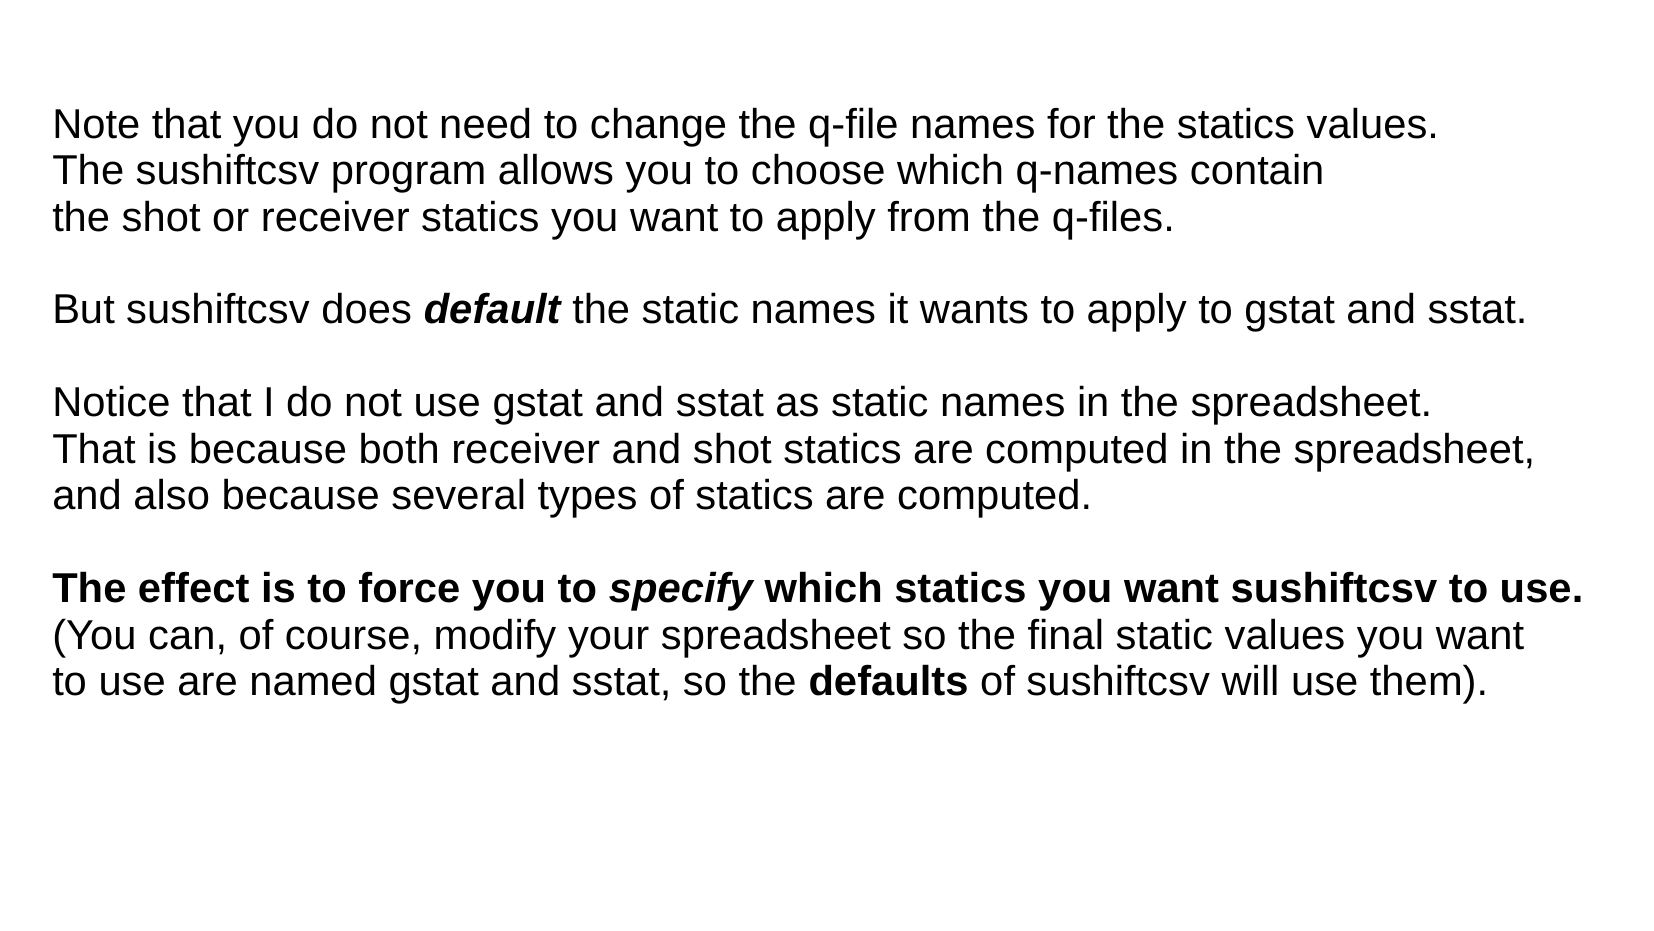

Note that you do not need to change the q-file names for the statics values.
The sushiftcsv program allows you to choose which q-names contain the shot or receiver statics you want to apply from the q-files.
But sushiftcsv does default the static names it wants to apply to gstat and sstat.
Notice that I do not use gstat and sstat as static names in the spreadsheet.
That is because both receiver and shot statics are computed in the spreadsheet, and also because several types of statics are computed.
The effect is to force you to specify which statics you want sushiftcsv to use.
(You can, of course, modify your spreadsheet so the final static values you want to use are named gstat and sstat, so the defaults of sushiftcsv will use them).